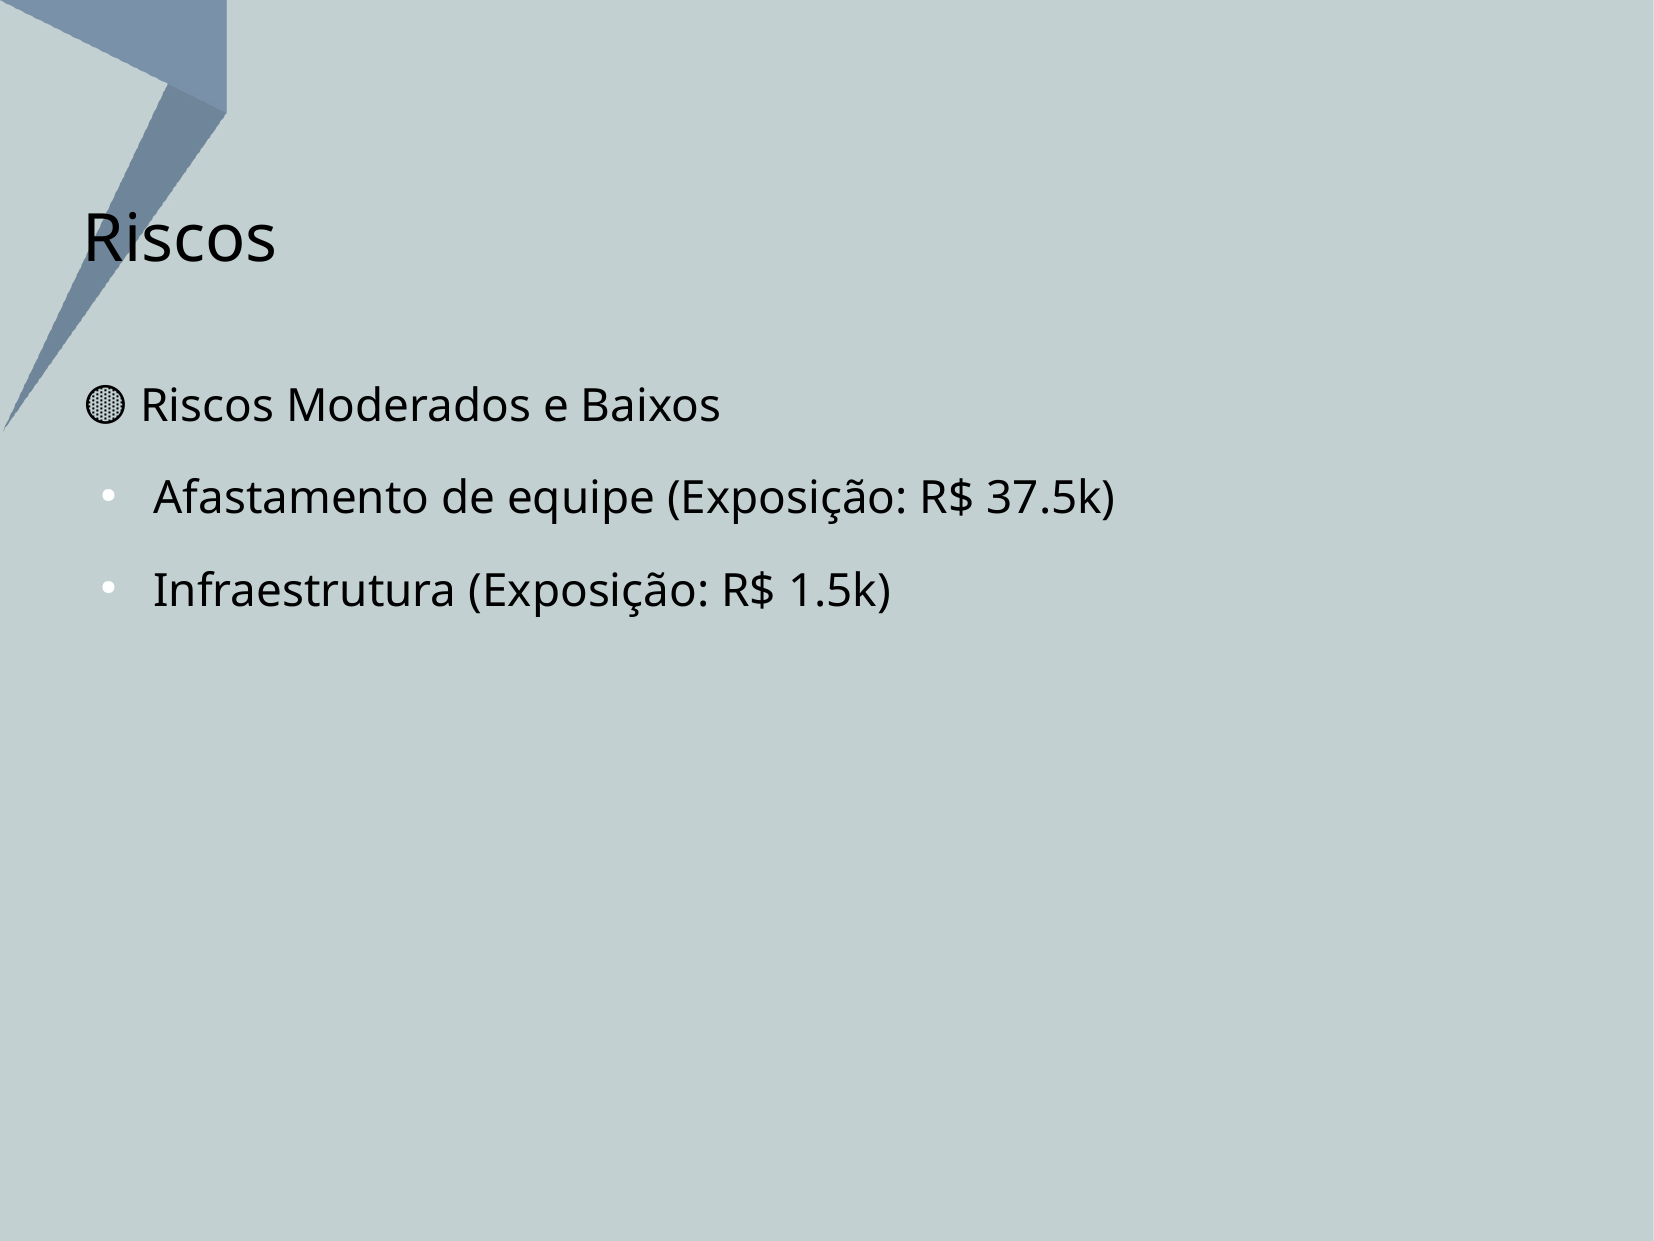

# Riscos
🟡 Riscos Moderados e Baixos
Afastamento de equipe (Exposição: R$ 37.5k)
Infraestrutura (Exposição: R$ 1.5k)